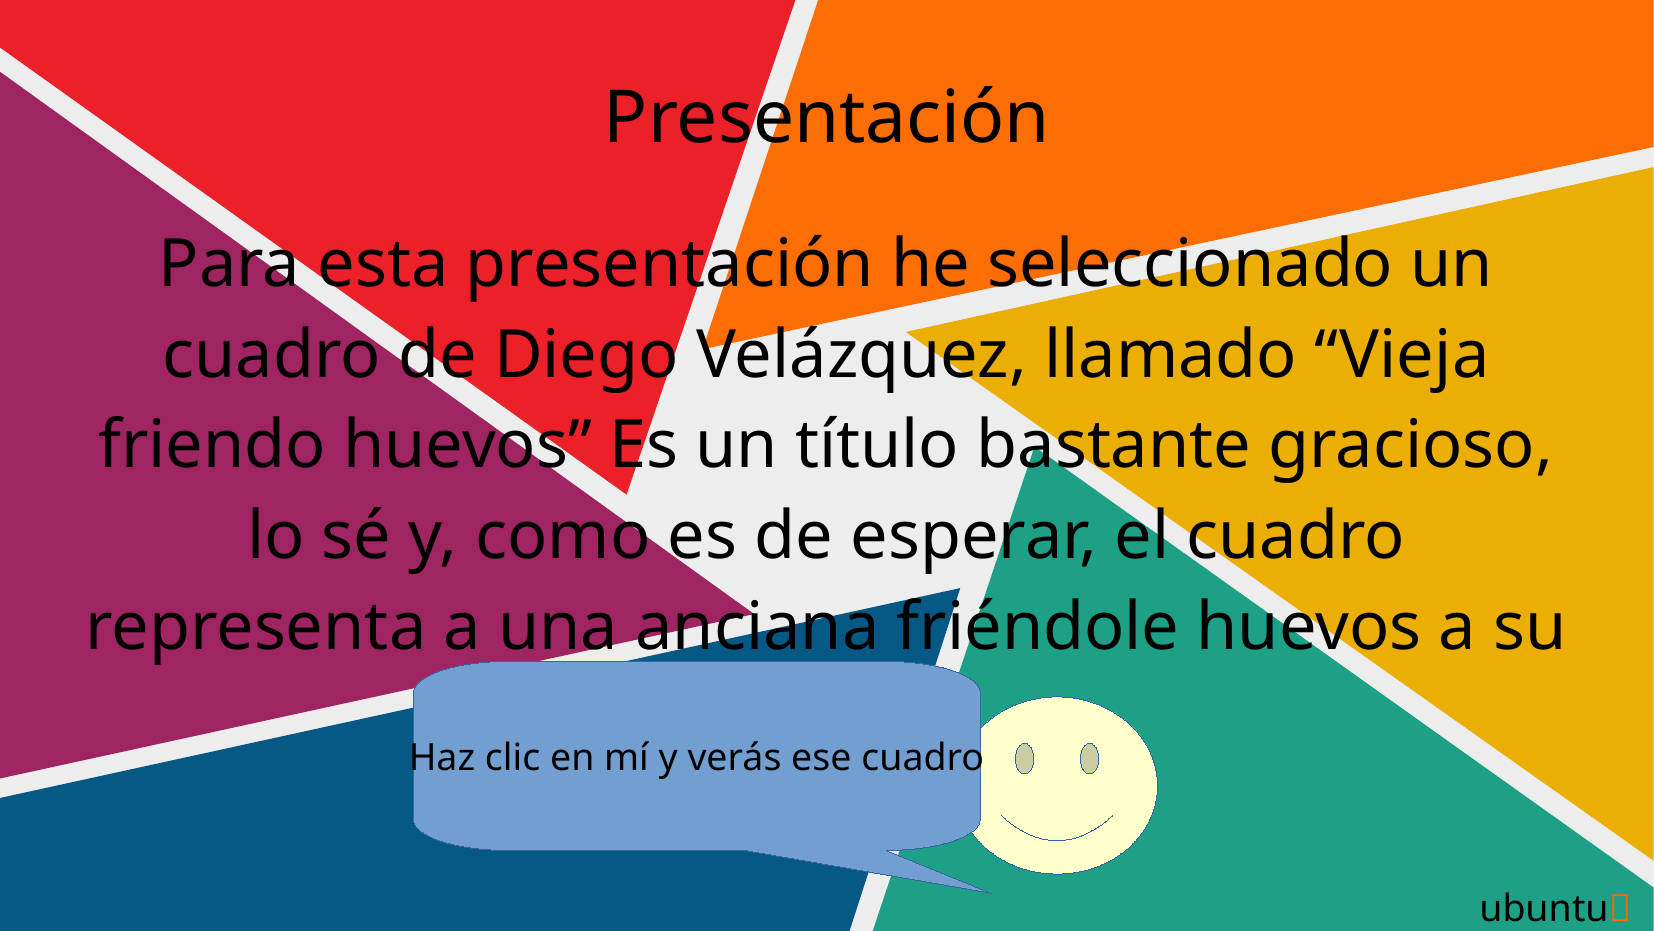

# Presentación
Para esta presentación he seleccionado un cuadro de Diego Velázquez, llamado “Vieja friendo huevos” Es un título bastante gracioso, lo sé y, como es de esperar, el cuadro representa a una anciana friéndole huevos a su nieto.
Haz clic en mí y verás ese cuadro
ubuntu